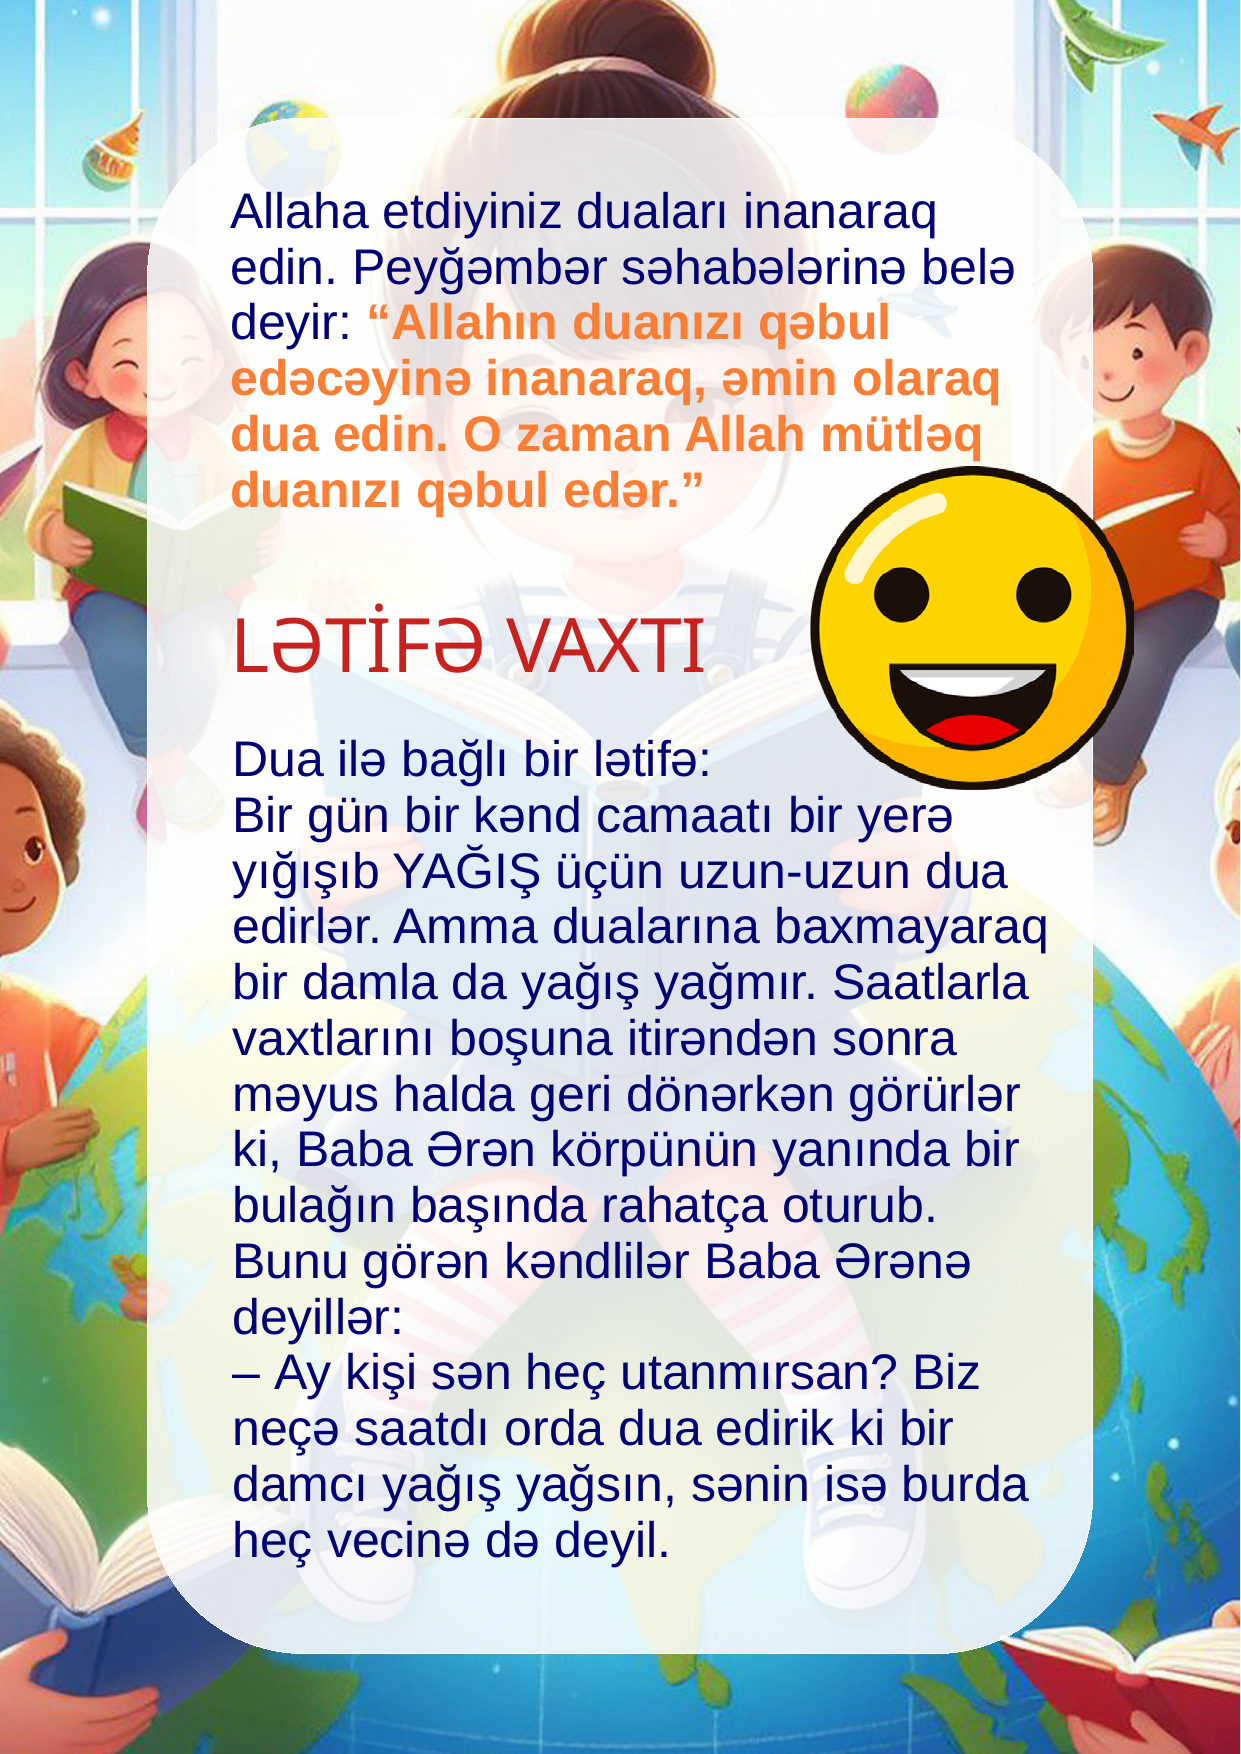

Allaha etdiyiniz duaları inanaraq edin. Peyğəmbər səhabələrinə belə deyir: “Allahın duanızı qəbul edəcəyinə inanaraq, əmin olaraq dua edin. O zaman Allah mütləq duanızı qəbul edər.”
LƏTİFƏ VAXTI
Dua ilə bağlı bir lətifə:
Bir gün bir kənd camaatı bir yerə yığışıb YAĞIŞ üçün uzun-uzun dua edirlər. Amma dualarına baxmayaraq bir damla da yağış yağmır. Saatlarla vaxtlarını boşuna itirəndən sonra məyus halda geri dönərkən görürlər ki, Baba Ərən körpünün yanında bir bulağın başında rahatça oturub.
Bunu görən kəndlilər Baba Ərənə deyillər:
– Ay kişi sən heç utanmırsan? Biz neçə saatdı orda dua edirik ki bir damcı yağış yağsın, sənin isə burda heç vecinə də deyil.